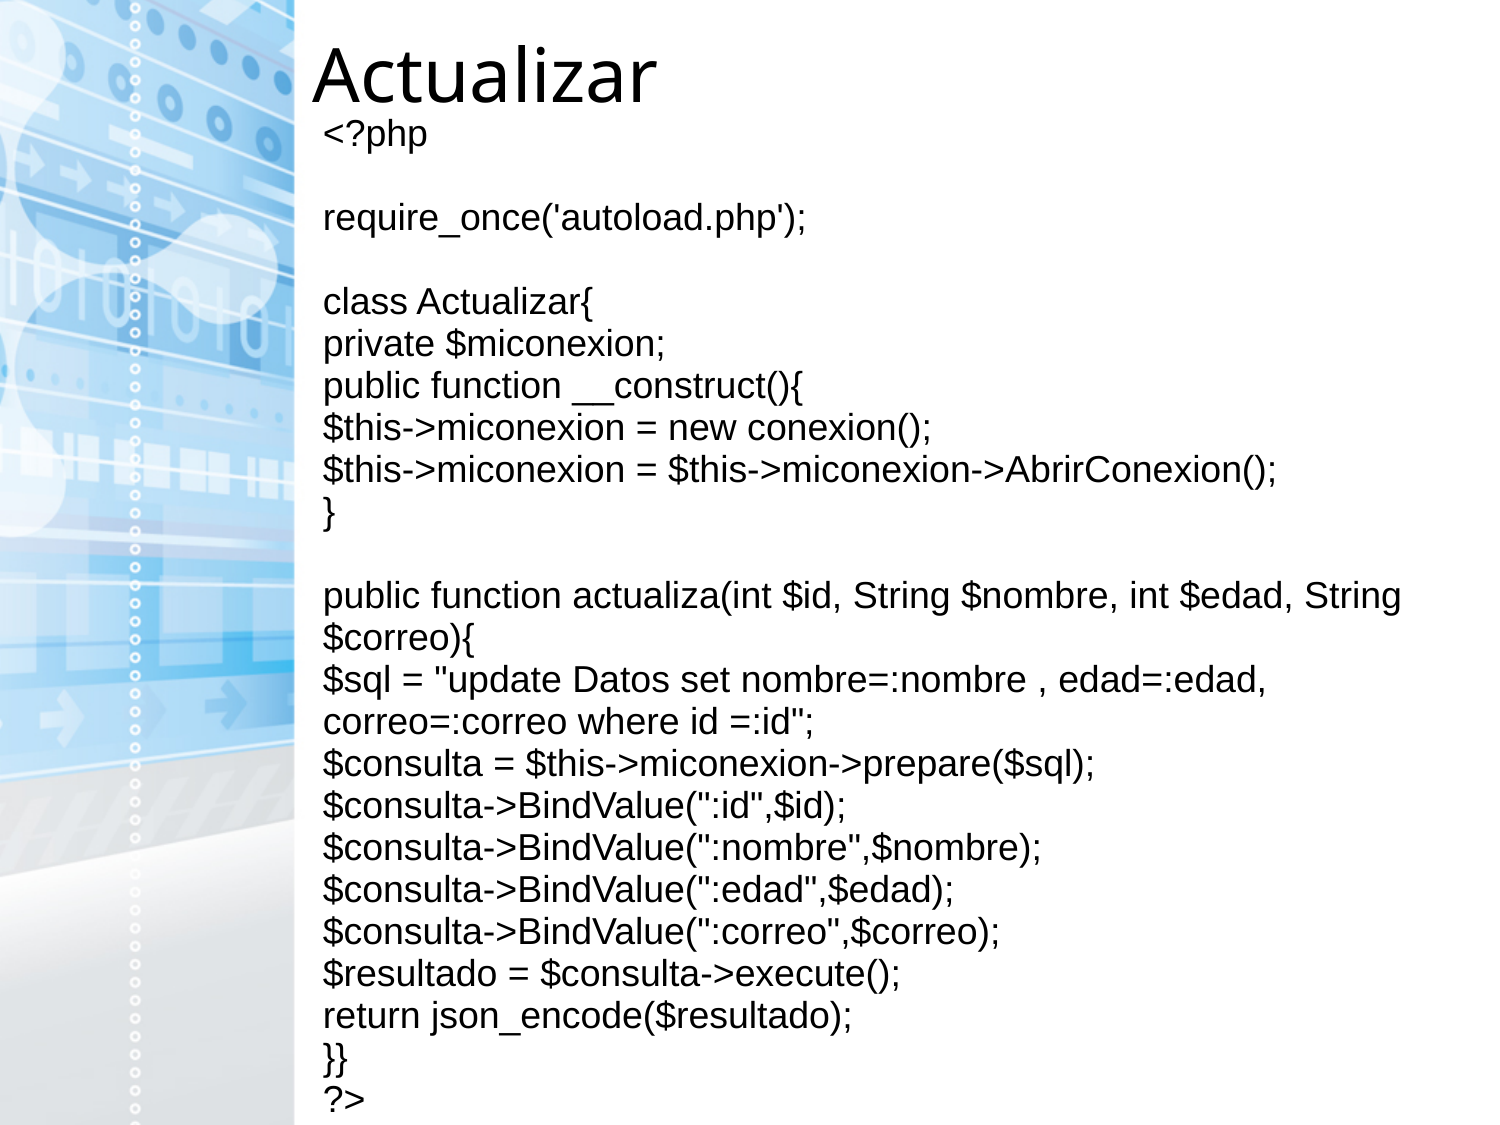

# Actualizar
<?php
require_once('autoload.php');
class Actualizar{
private $miconexion;
public function __construct(){
$this->miconexion = new conexion();
$this->miconexion = $this->miconexion->AbrirConexion();
}
public function actualiza(int $id, String $nombre, int $edad, String $correo){
$sql = "update Datos set nombre=:nombre , edad=:edad, correo=:correo where id =:id";
$consulta = $this->miconexion->prepare($sql);
$consulta->BindValue(":id",$id);
$consulta->BindValue(":nombre",$nombre);
$consulta->BindValue(":edad",$edad);
$consulta->BindValue(":correo",$correo);
$resultado = $consulta->execute();
return json_encode($resultado);
}}
?>